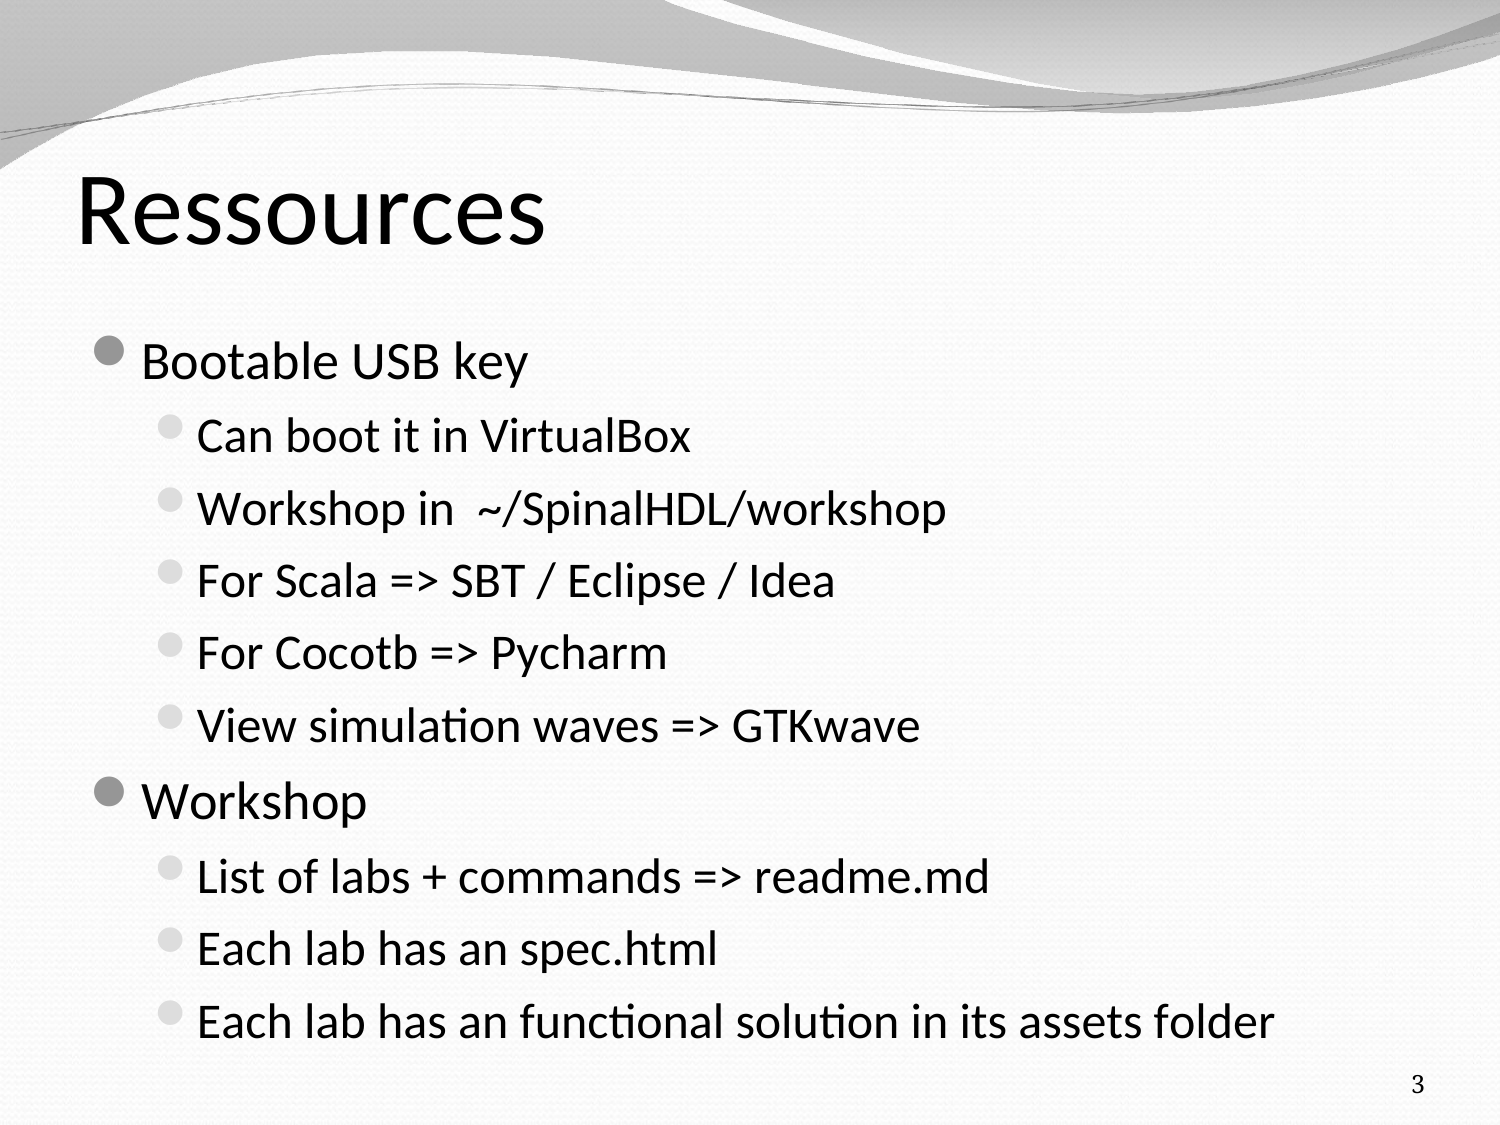

Ressources
# Bootable USB key
Can boot it in VirtualBox
Workshop in ~/SpinalHDL/workshop
For Scala => SBT / Eclipse / Idea
For Cocotb => Pycharm
View simulation waves => GTKwave
Workshop
List of labs + commands => readme.md
Each lab has an spec.html
Each lab has an functional solution in its assets folder